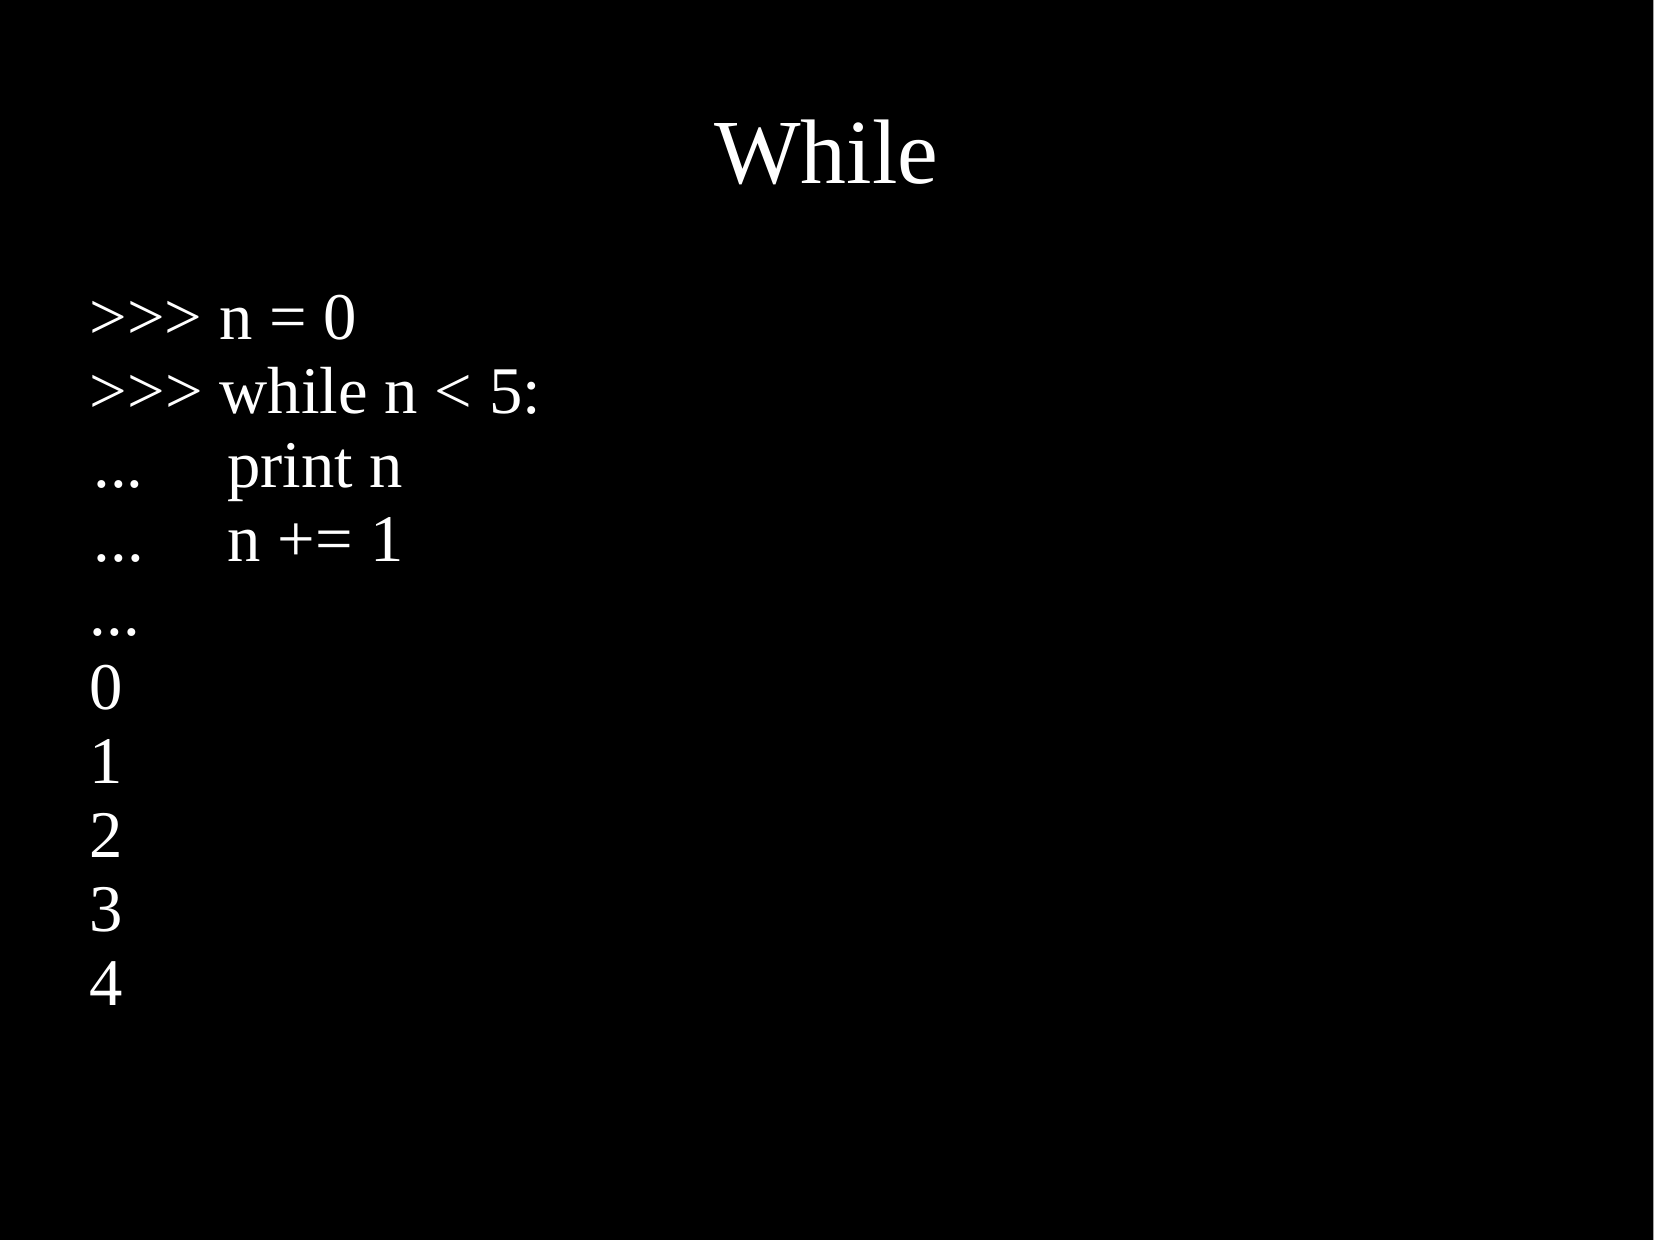

# While
>>> n = 0
>>> while n < 5:
... print n
... n += 1
...
0
1
2
3
4